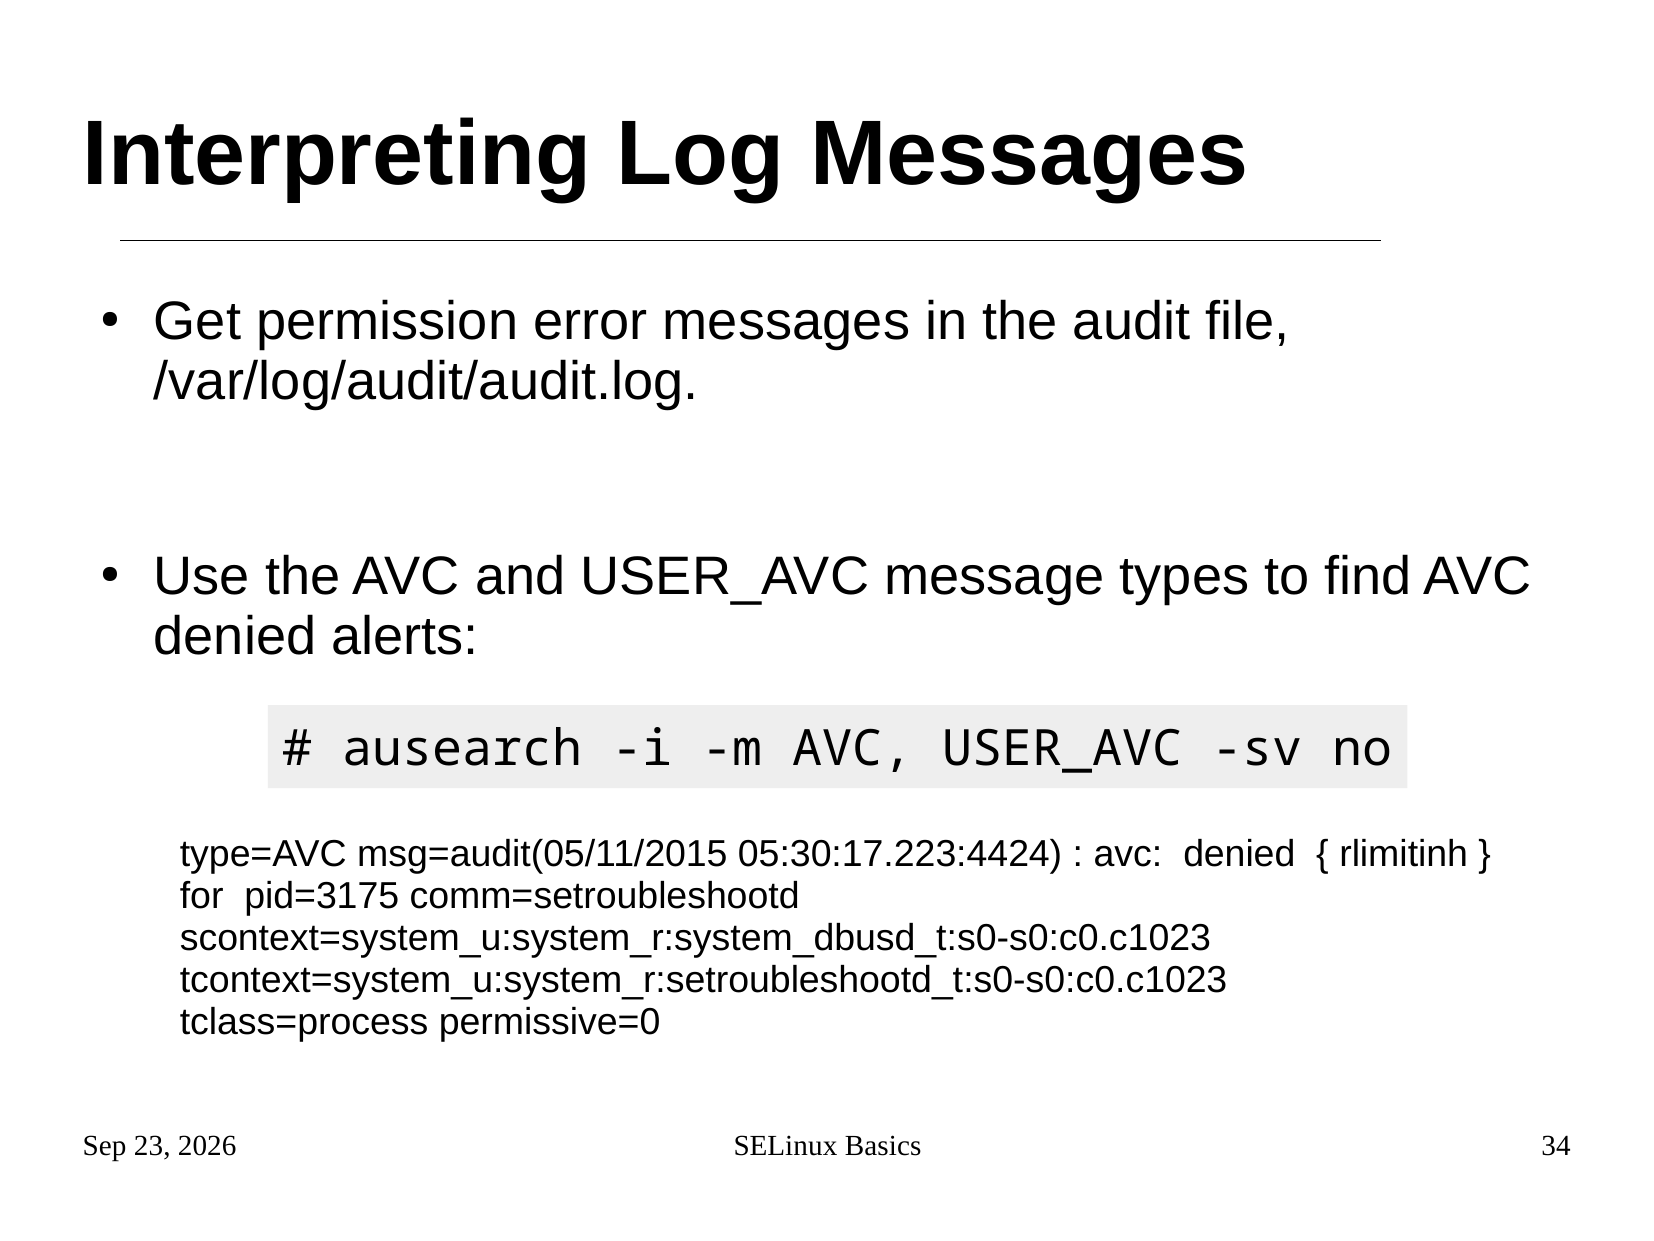

# Interpreting Log Messages
Get permission error messages in the audit file, /var/log/audit/audit.log.
Use the AVC and USER_AVC message types to find AVC denied alerts:
# ausearch -i -m AVC, USER_AVC -sv no
type=AVC msg=audit(05/11/2015 05:30:17.223:4424) : avc: denied { rlimitinh }
for pid=3175 comm=setroubleshootd
scontext=system_u:system_r:system_dbusd_t:s0-s0:c0.c1023
tcontext=system_u:system_r:setroubleshootd_t:s0-s0:c0.c1023
tclass=process permissive=0
SELinux Basics
34